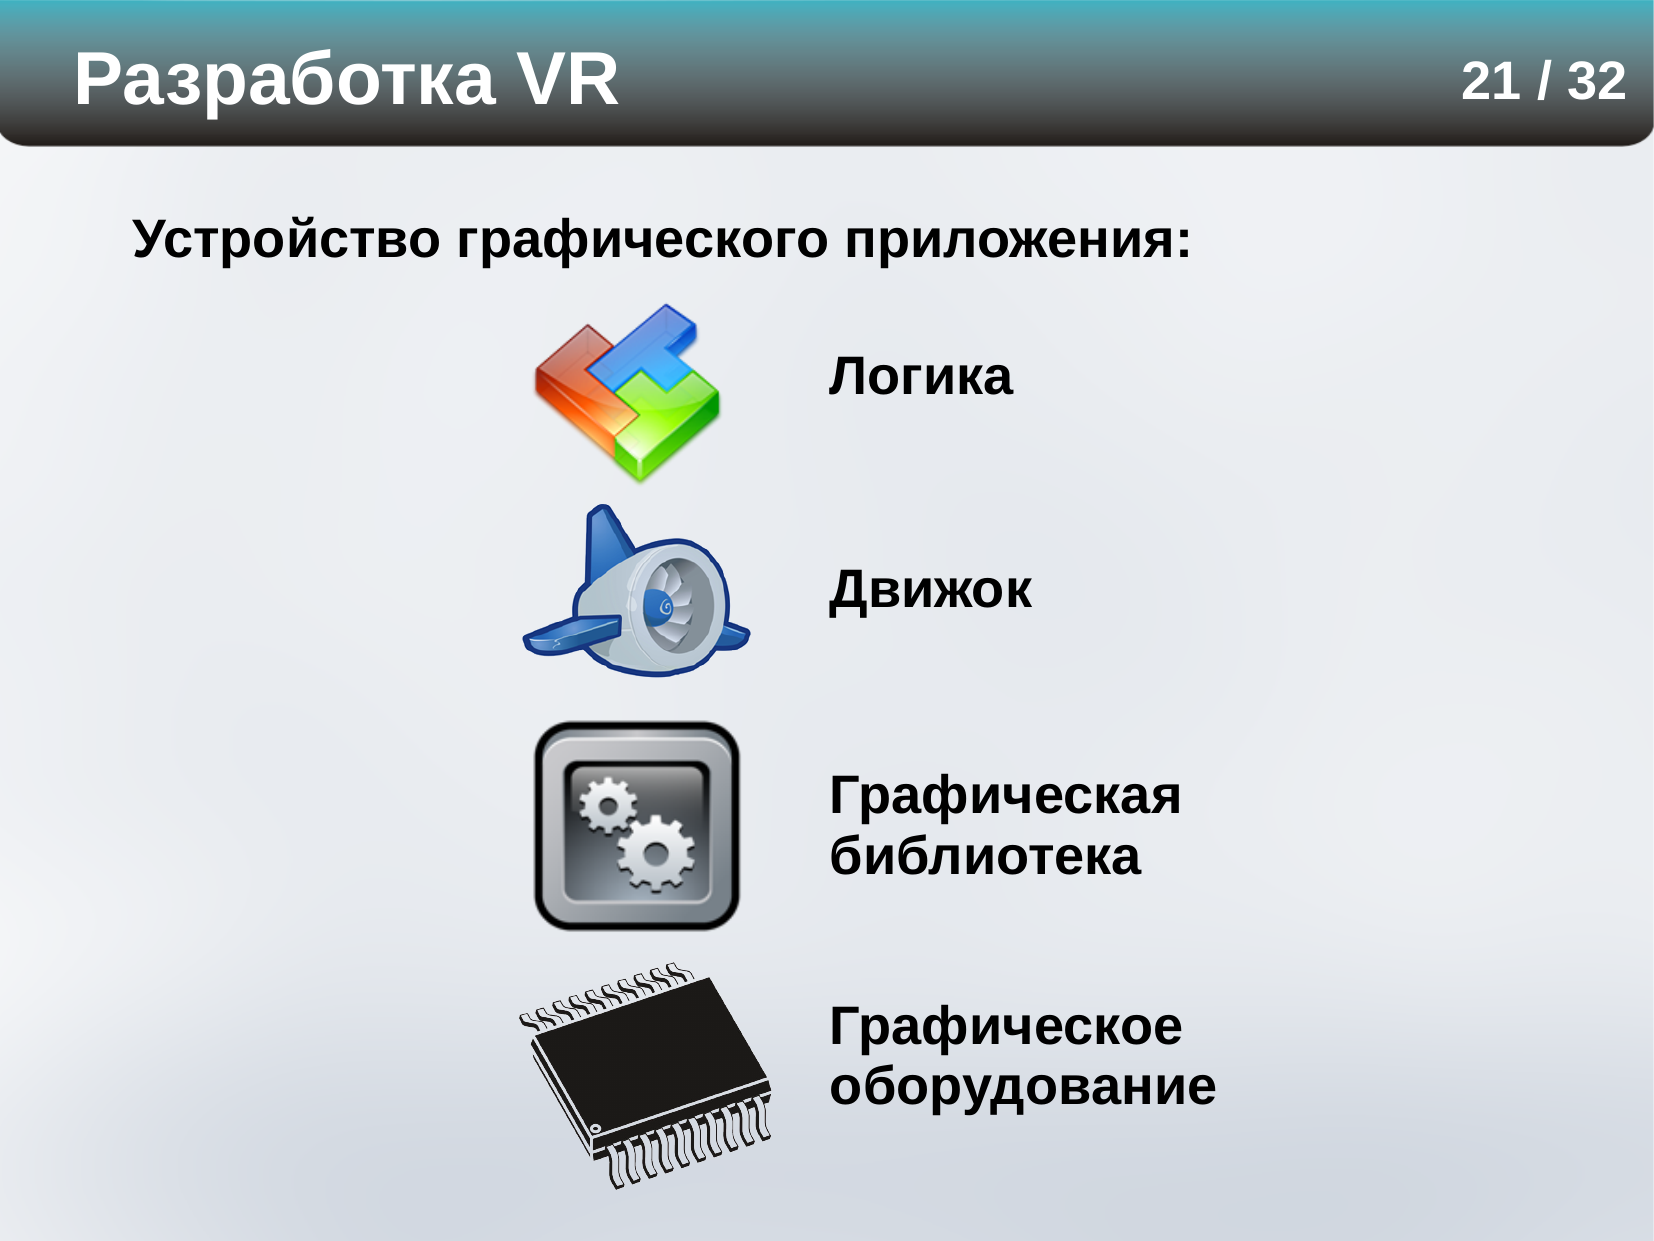

Разработка VR
Устройство графического приложения:
Логика
Движок
Графическая библиотека
Графическое оборудование